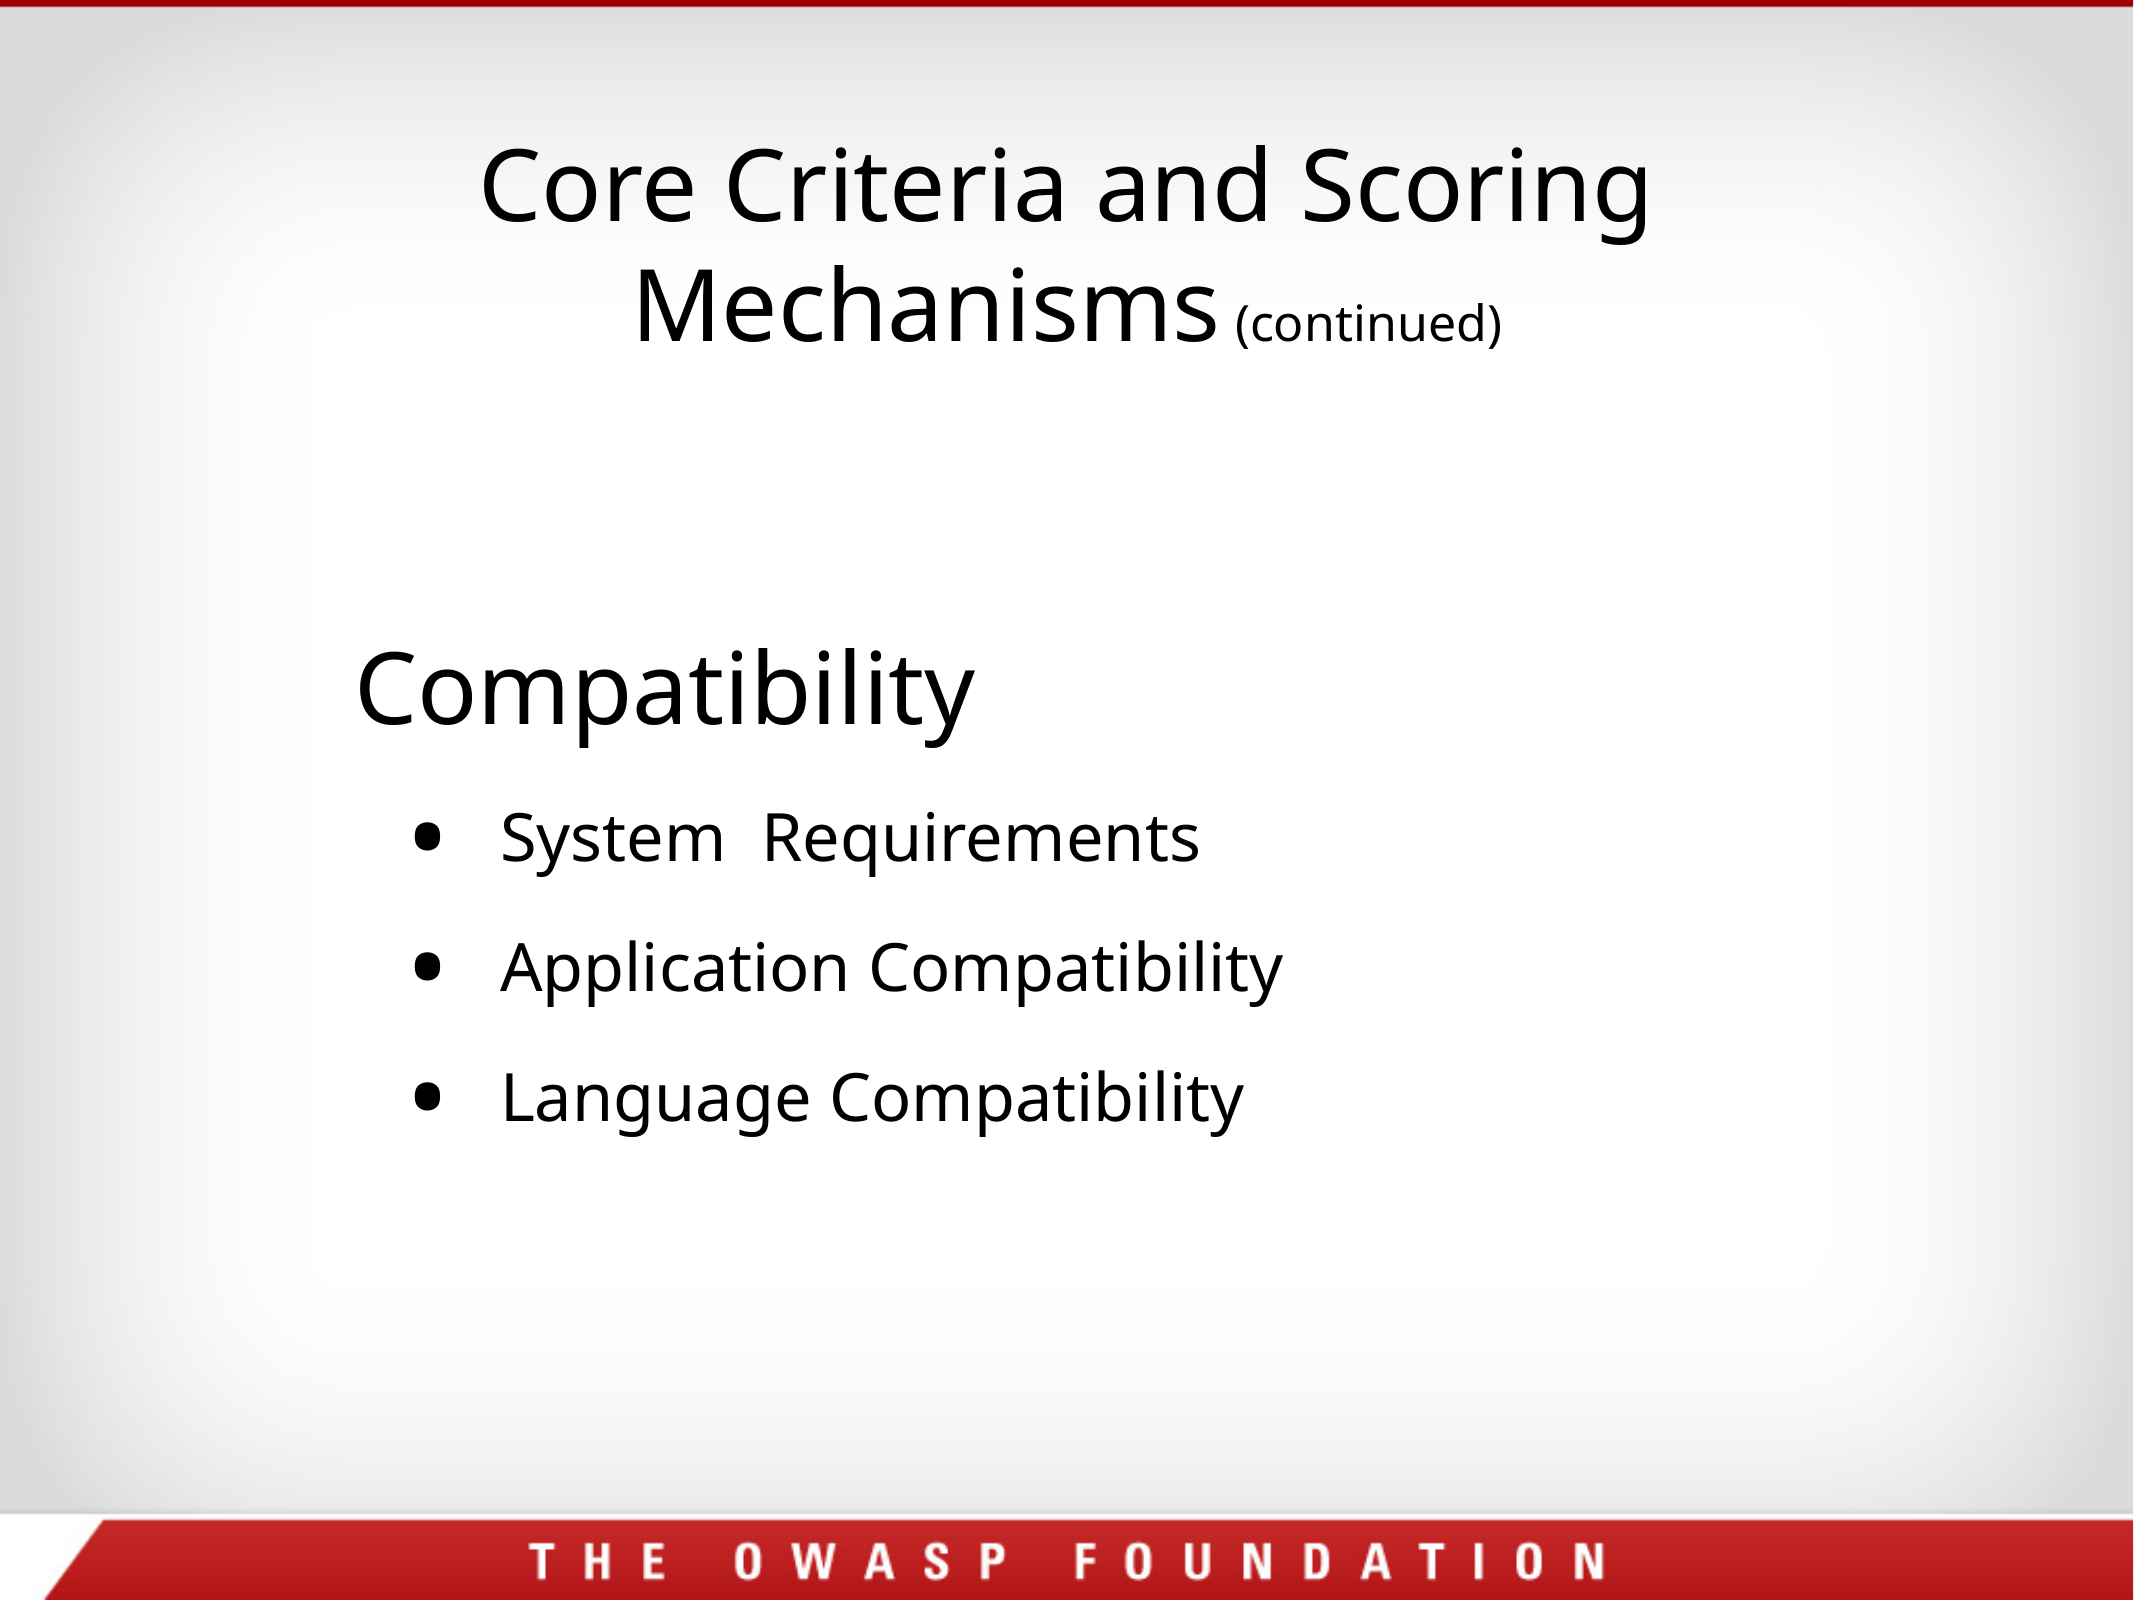

# Core Criteria and Scoring Mechanisms (continued)
Compatibility
System Requirements
Application Compatibility
Language Compatibility